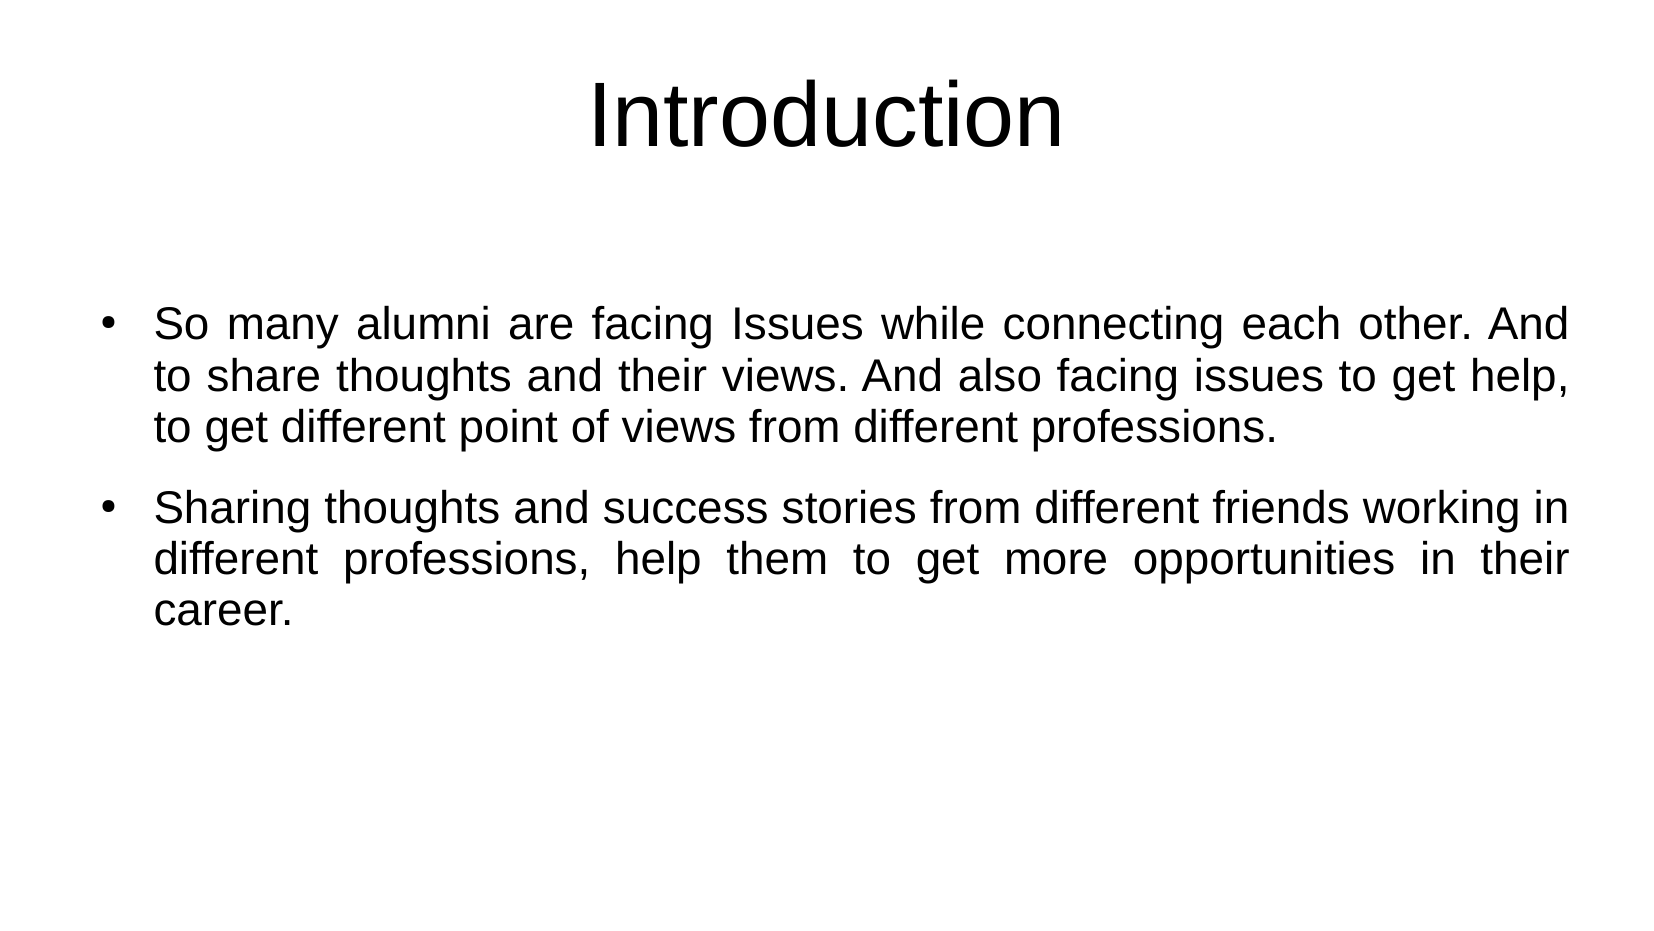

# Introduction
So many alumni are facing Issues while connecting each other. And to share thoughts and their views. And also facing issues to get help, to get different point of views from different professions.
Sharing thoughts and success stories from different friends working in different professions, help them to get more opportunities in their career.